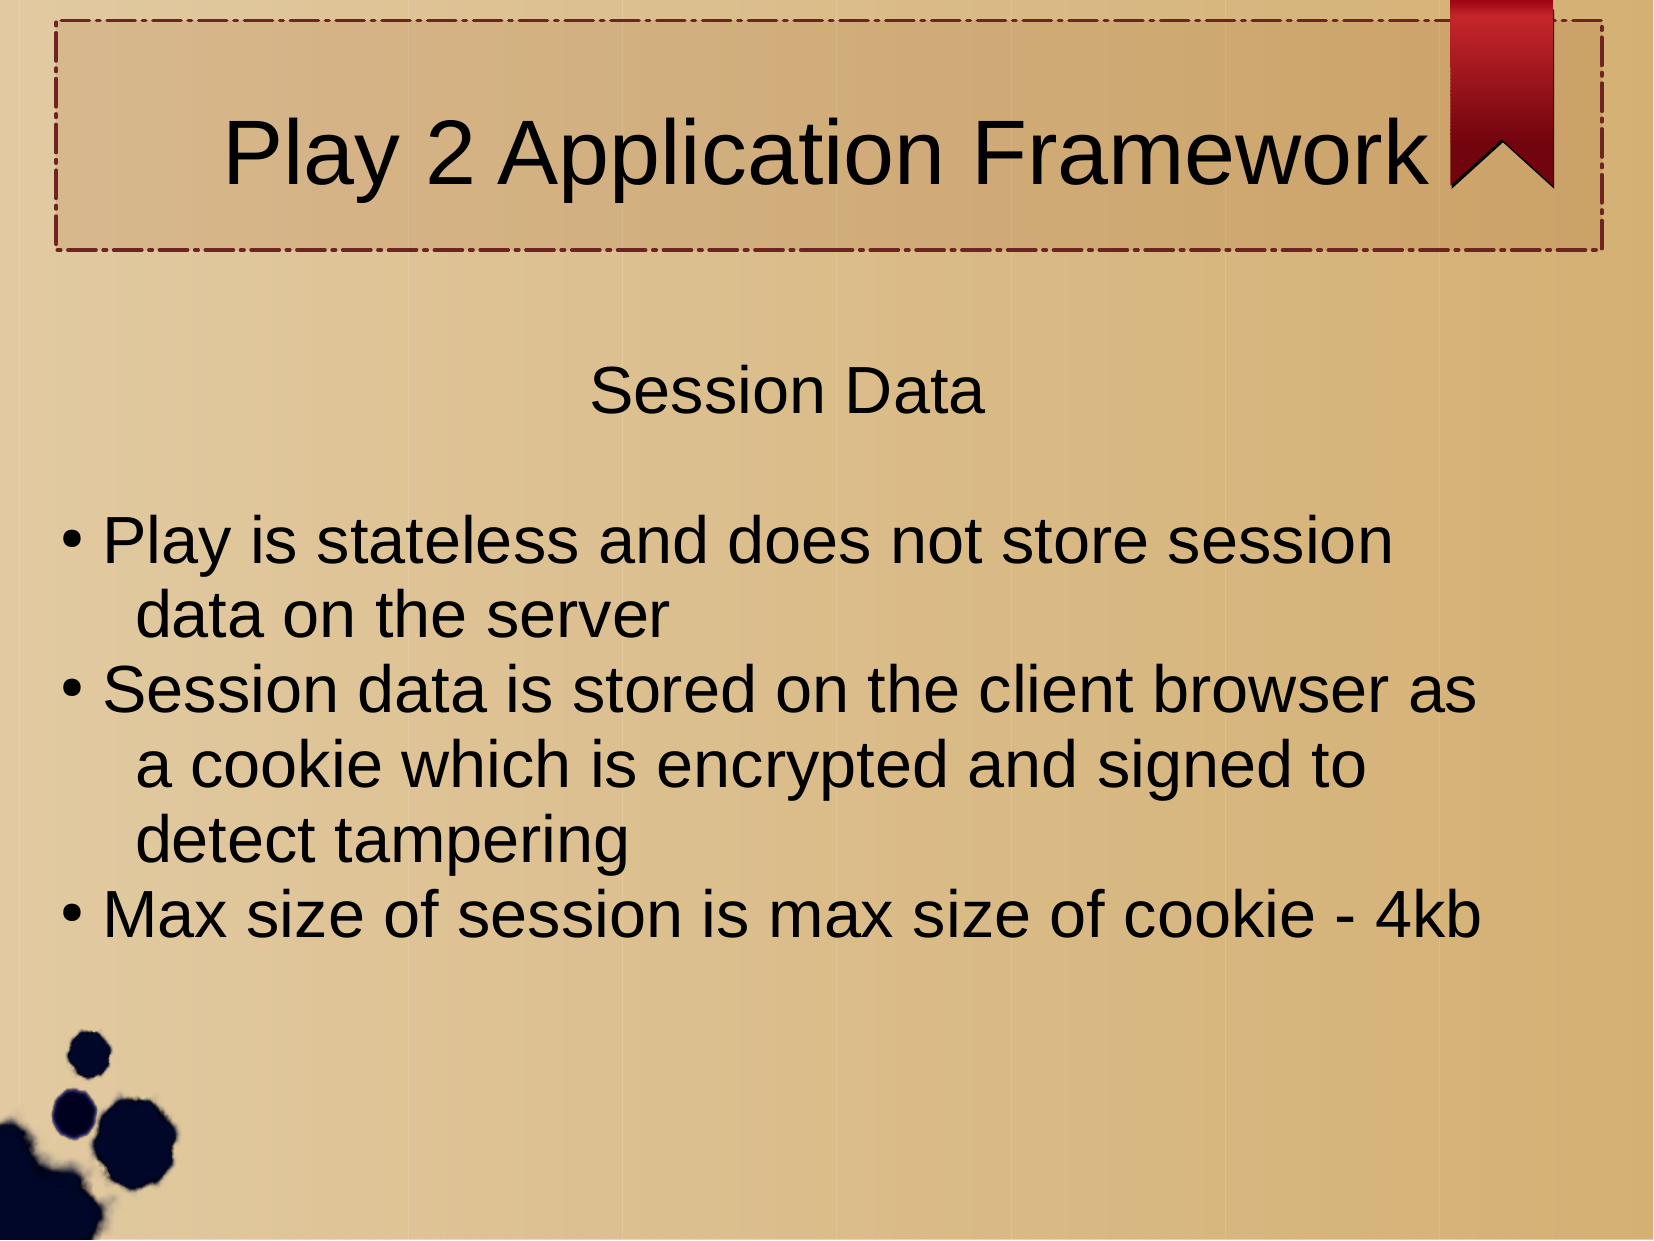

# Play 2 Application Framework
Session Data
 Play is stateless and does not store session 		data on the server
 Session data is stored on the client browser as 	a cookie which is encrypted and signed to 			detect tampering
 Max size of session is max size of cookie - 4kb